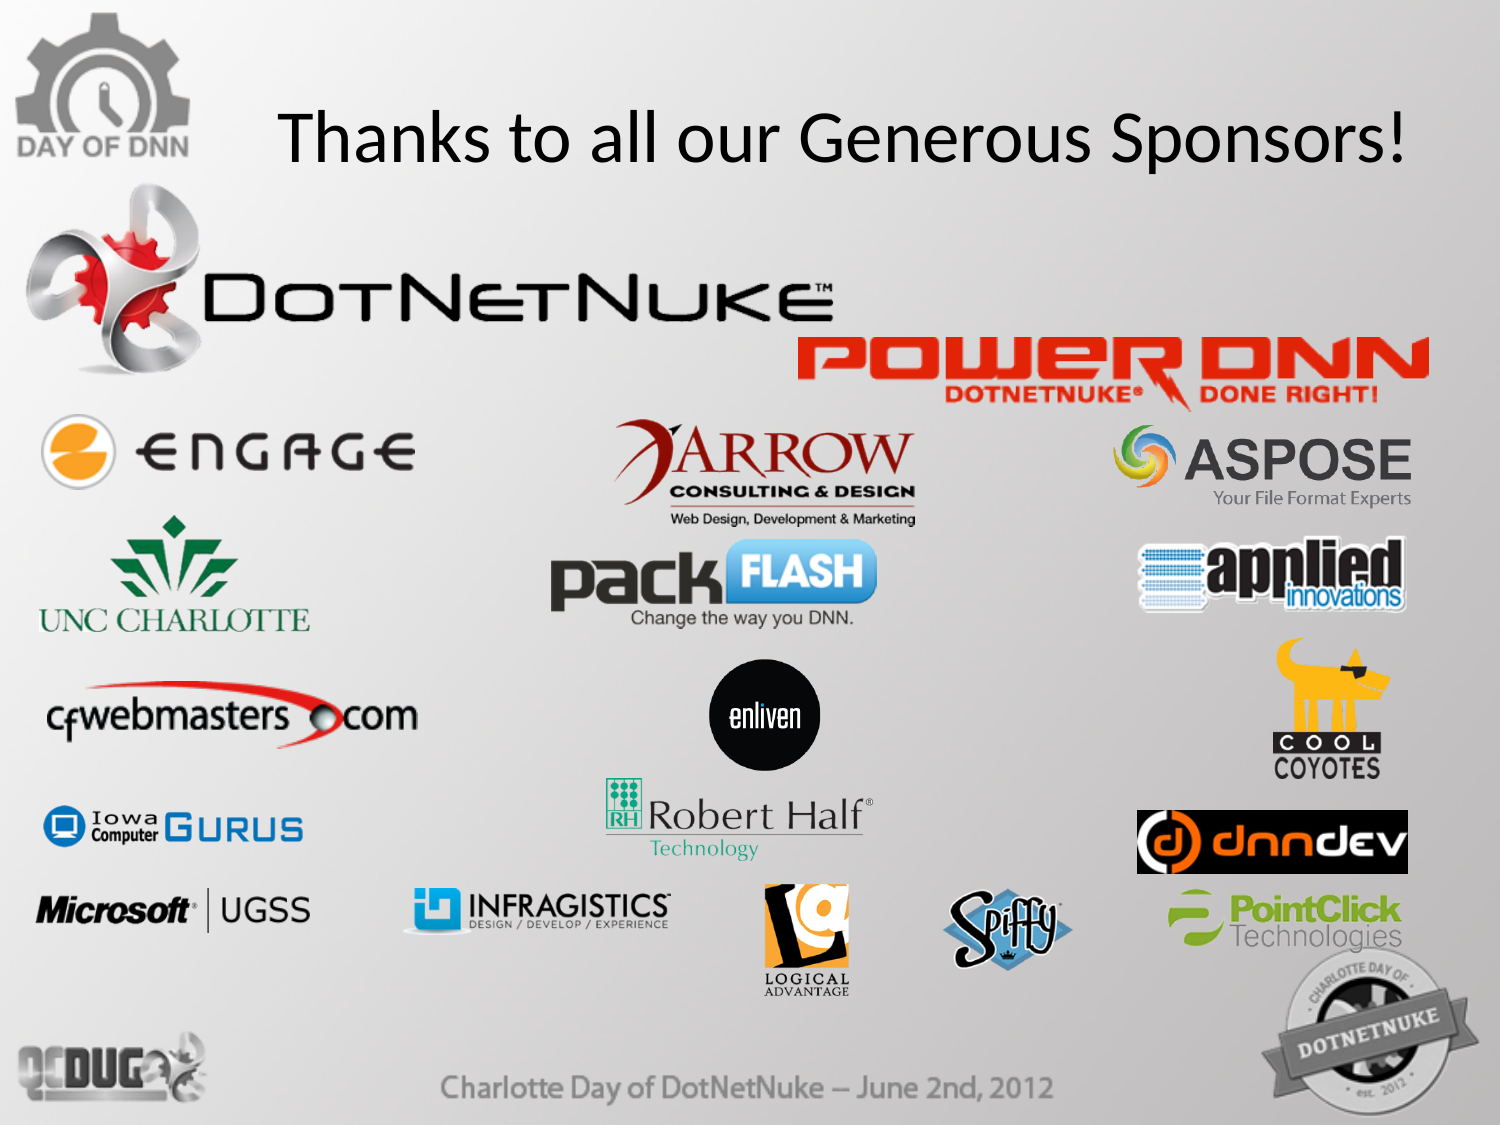

# Thanks to all our Generous Sponsors!